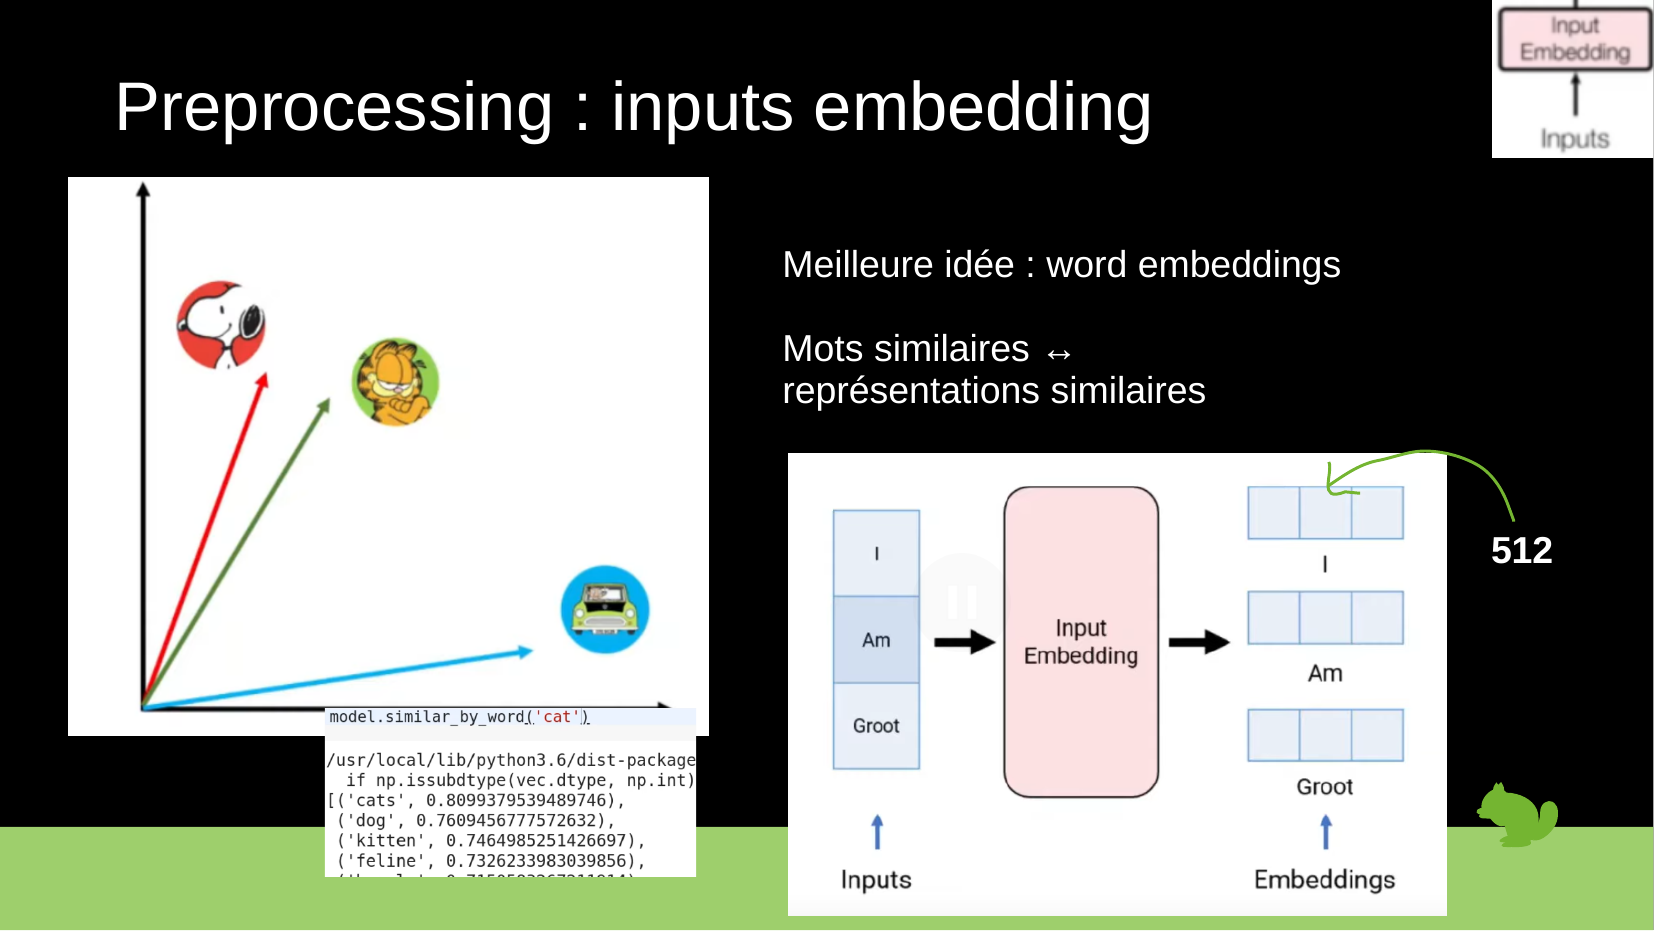

# Preprocessing : inputs embedding
Meilleure idée : word embeddings
Mots similaires ↔ représentations similaires
512